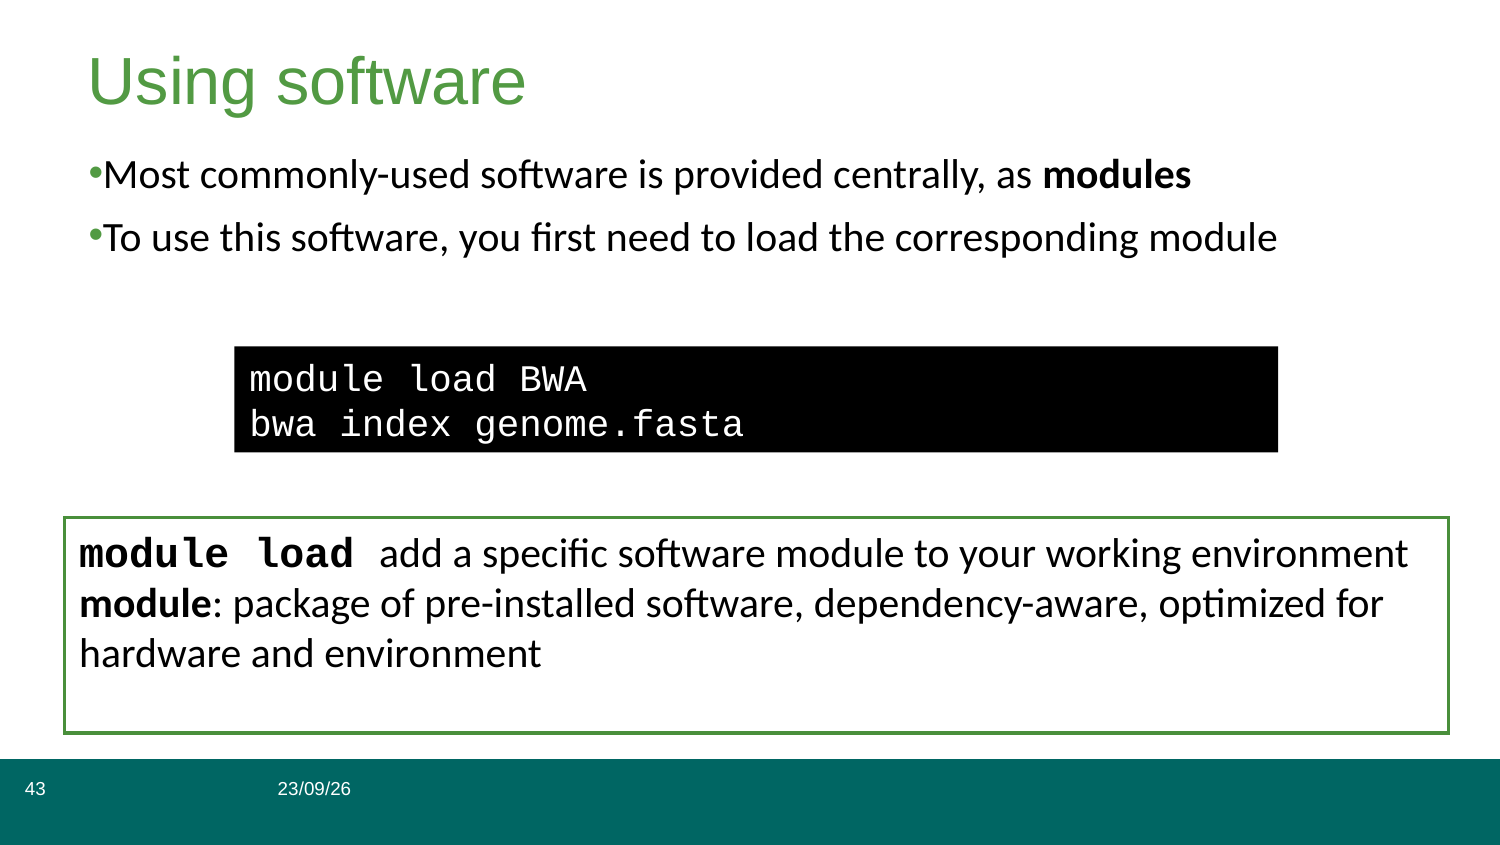

# Using software
Most commonly-used software is provided centrally, as modules
To use this software, you first need to load the corresponding module
module load BWA
bwa index genome.fasta
module load add a specific software module to your working environment
module: package of pre-installed software, dependency-aware, optimized for hardware and environment